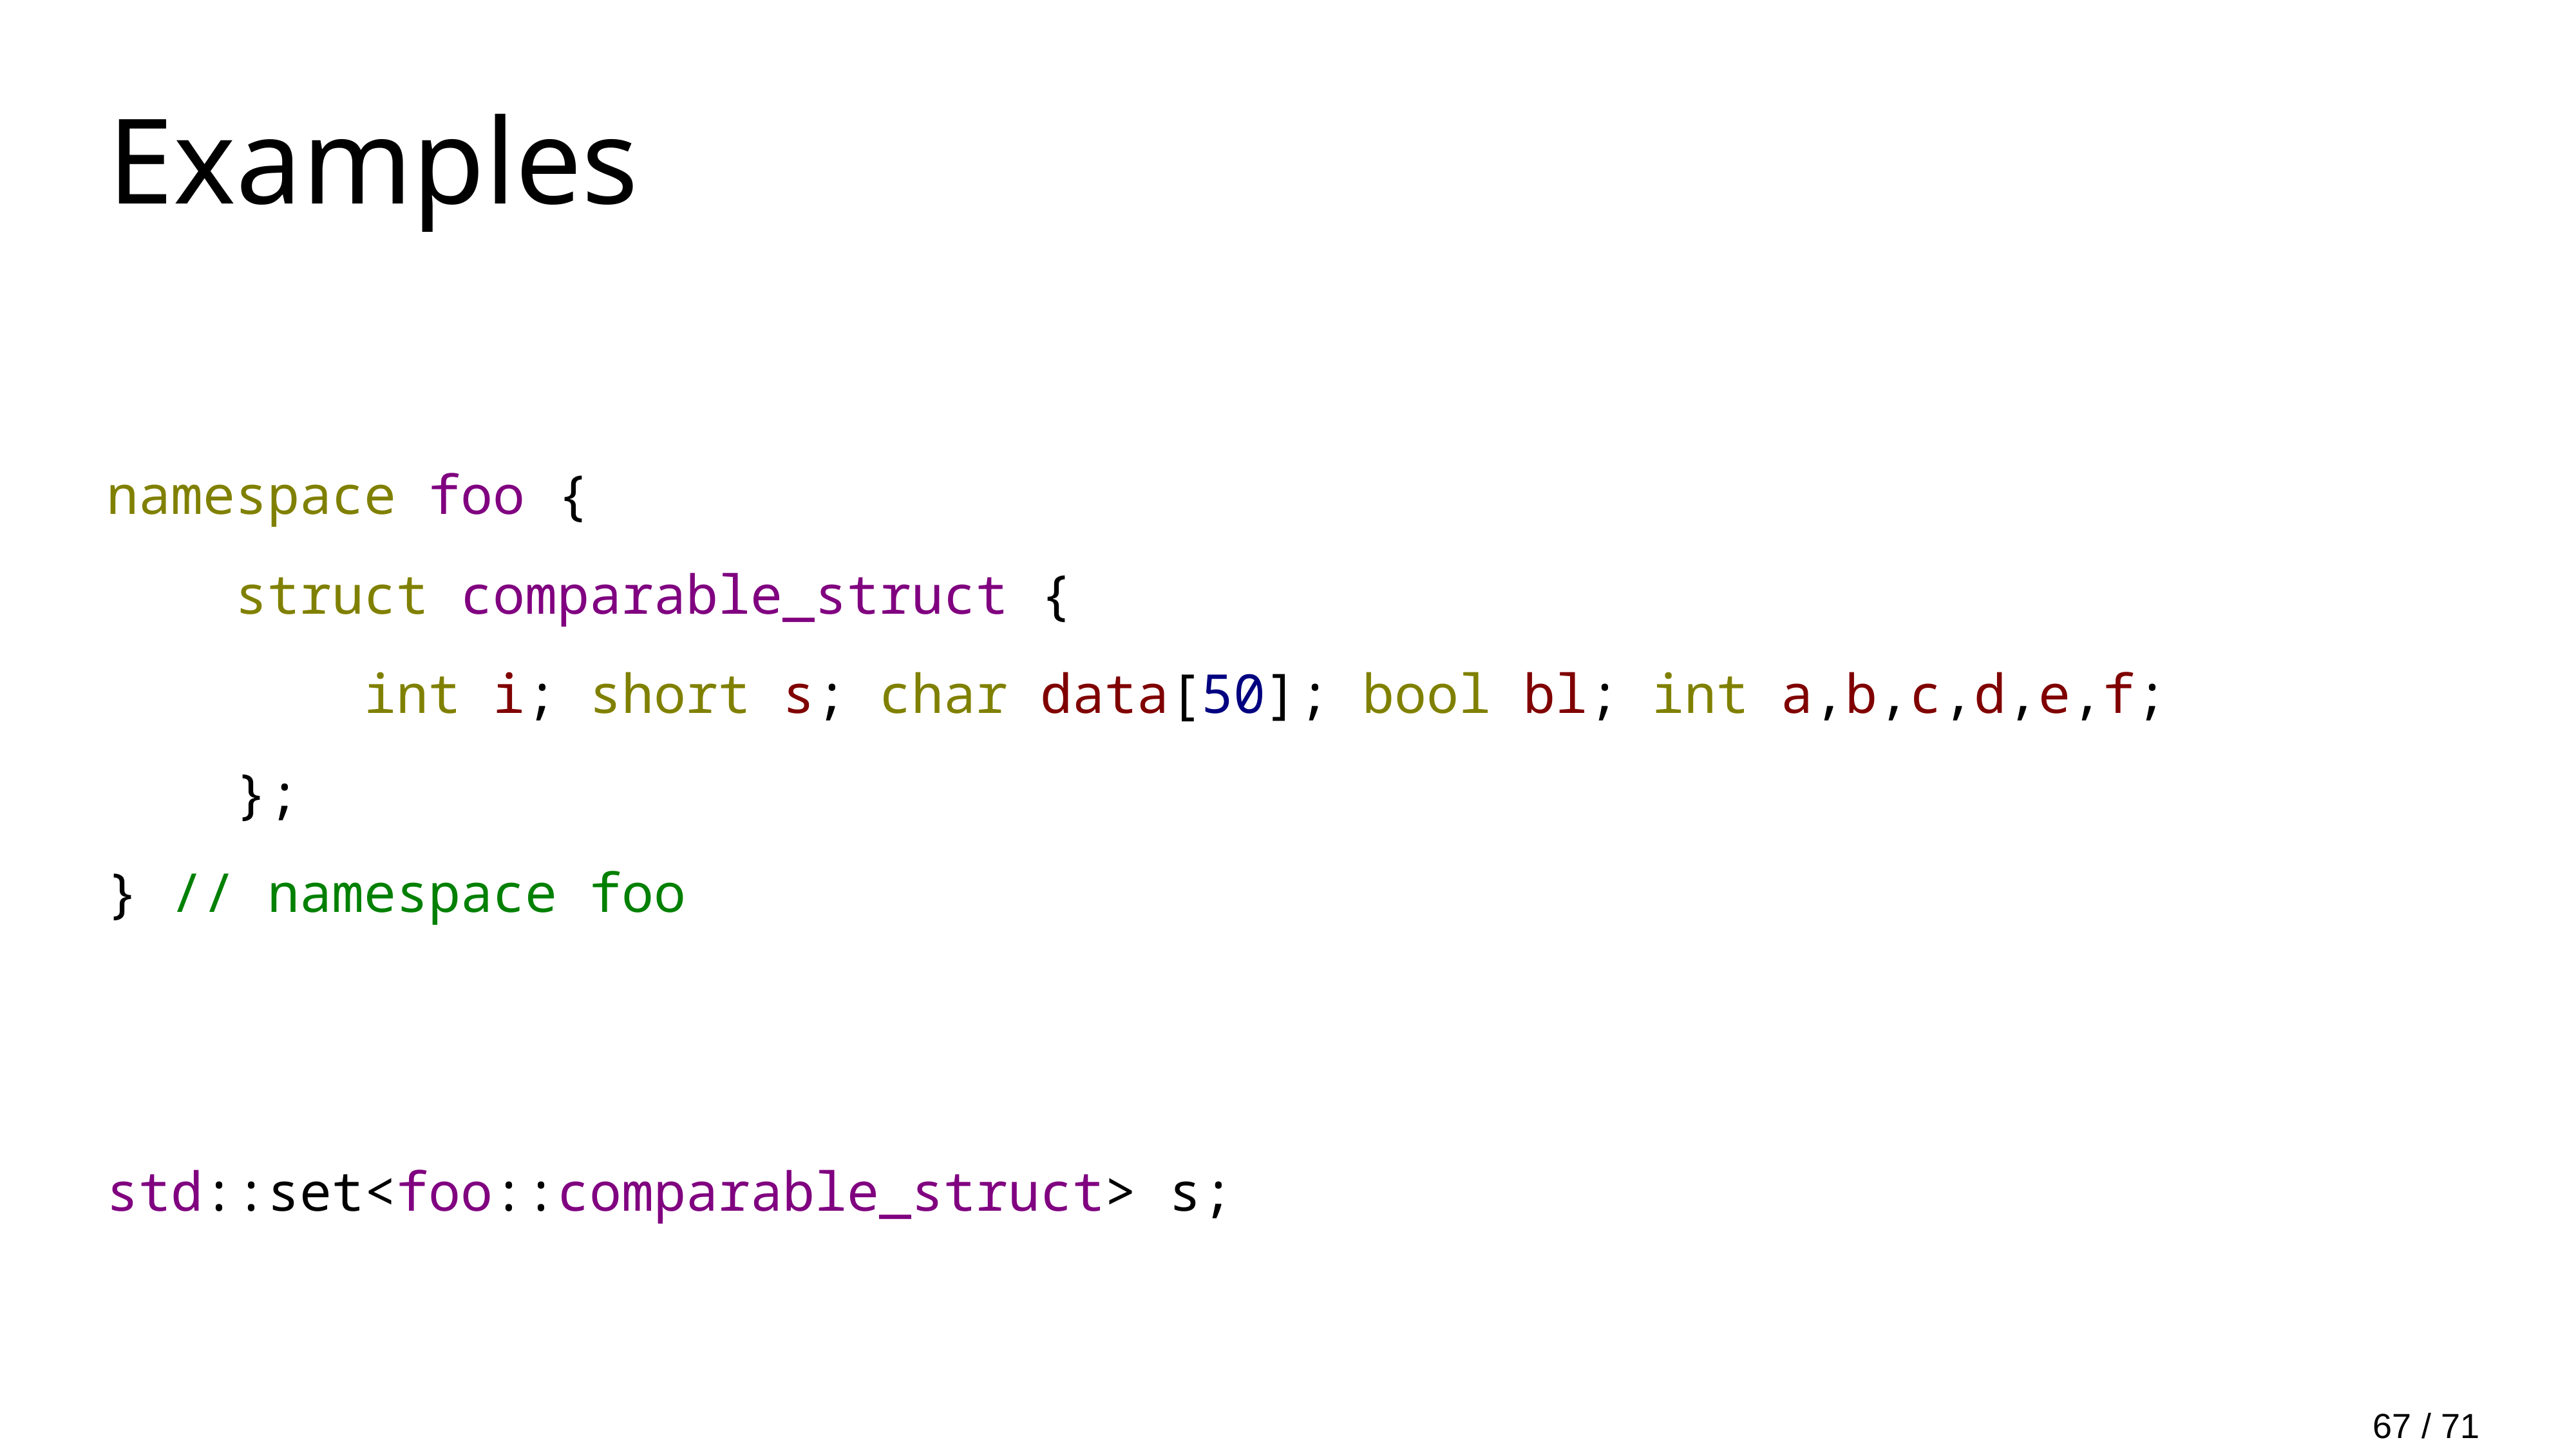

# Examples
namespace foo {
 struct comparable_struct {
 int i; short s; char data[50]; bool bl; int a,b,c,d,e,f;
 };
} // namespace foo
std::set<foo::comparable_struct> s;